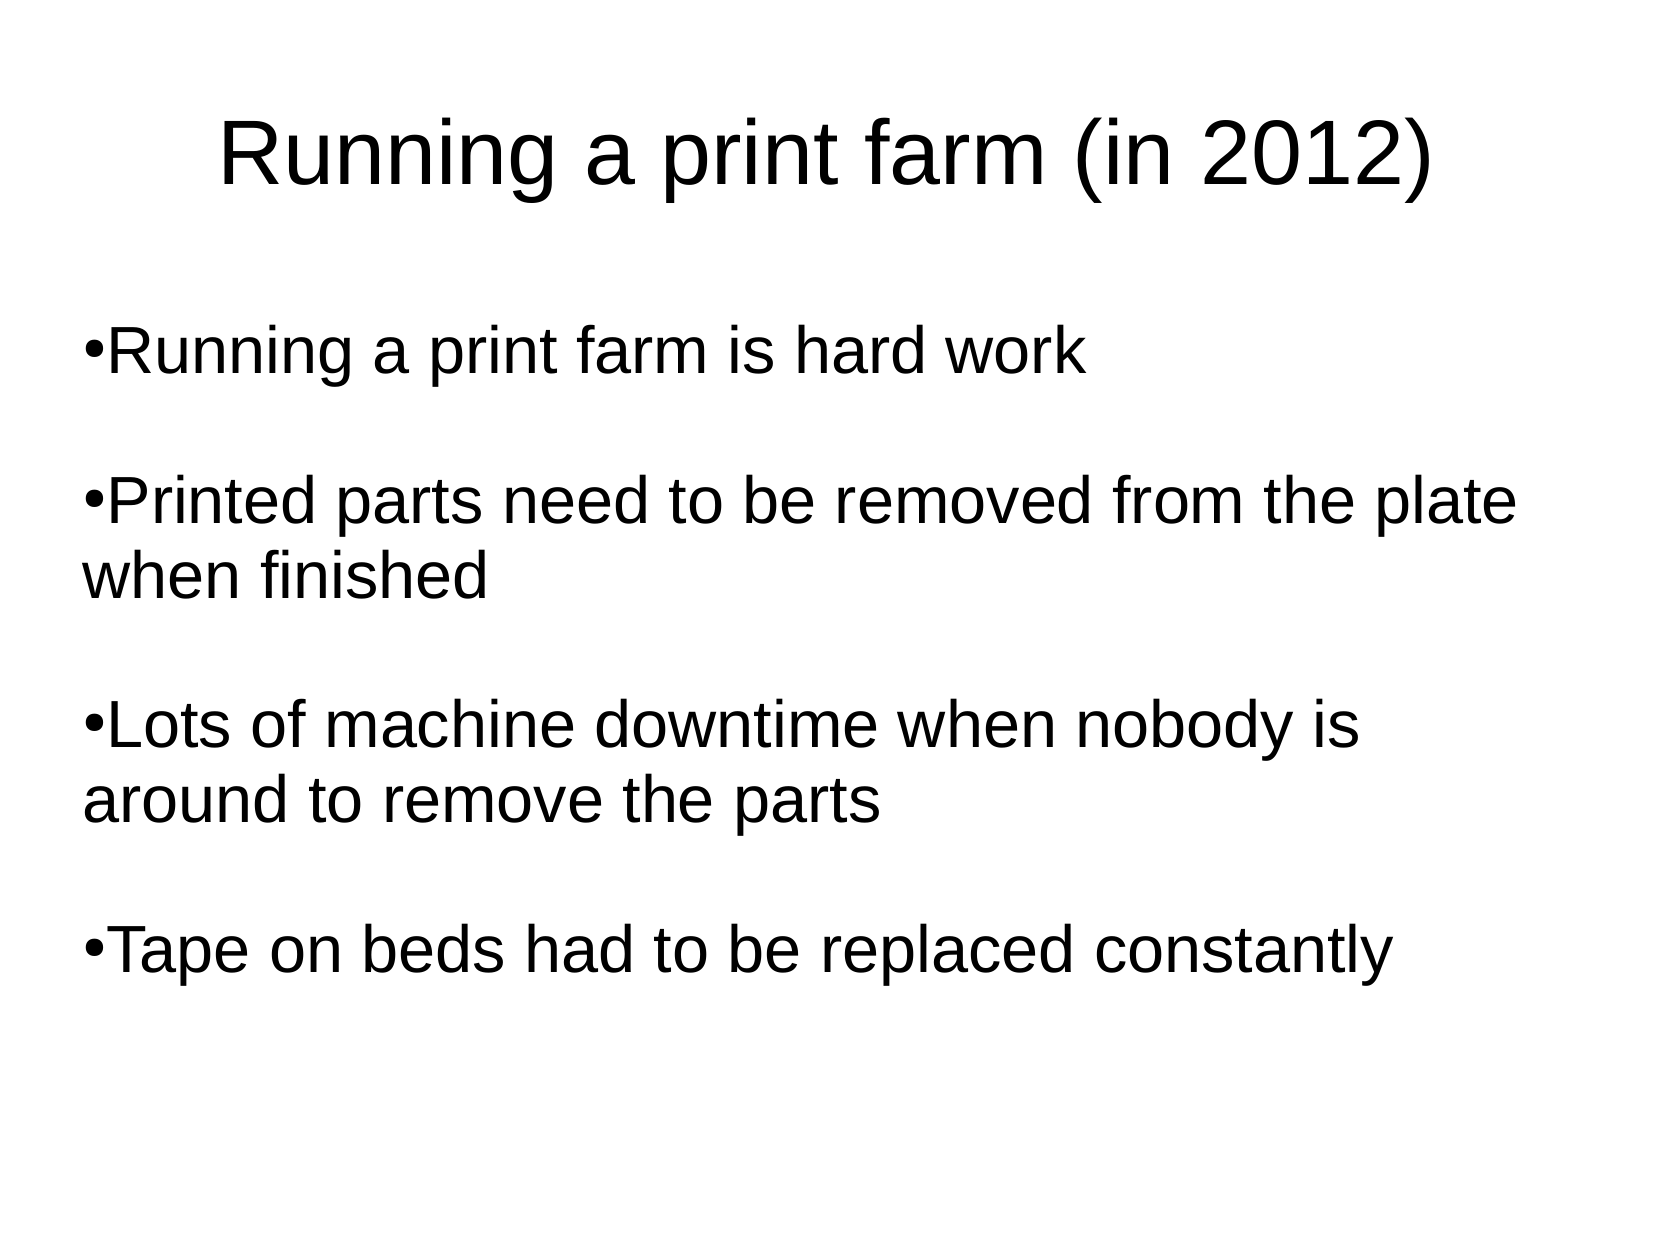

# Running a print farm (in 2012)
Running a print farm is hard work
Printed parts need to be removed from the plate when finished
Lots of machine downtime when nobody is around to remove the parts
Tape on beds had to be replaced constantly